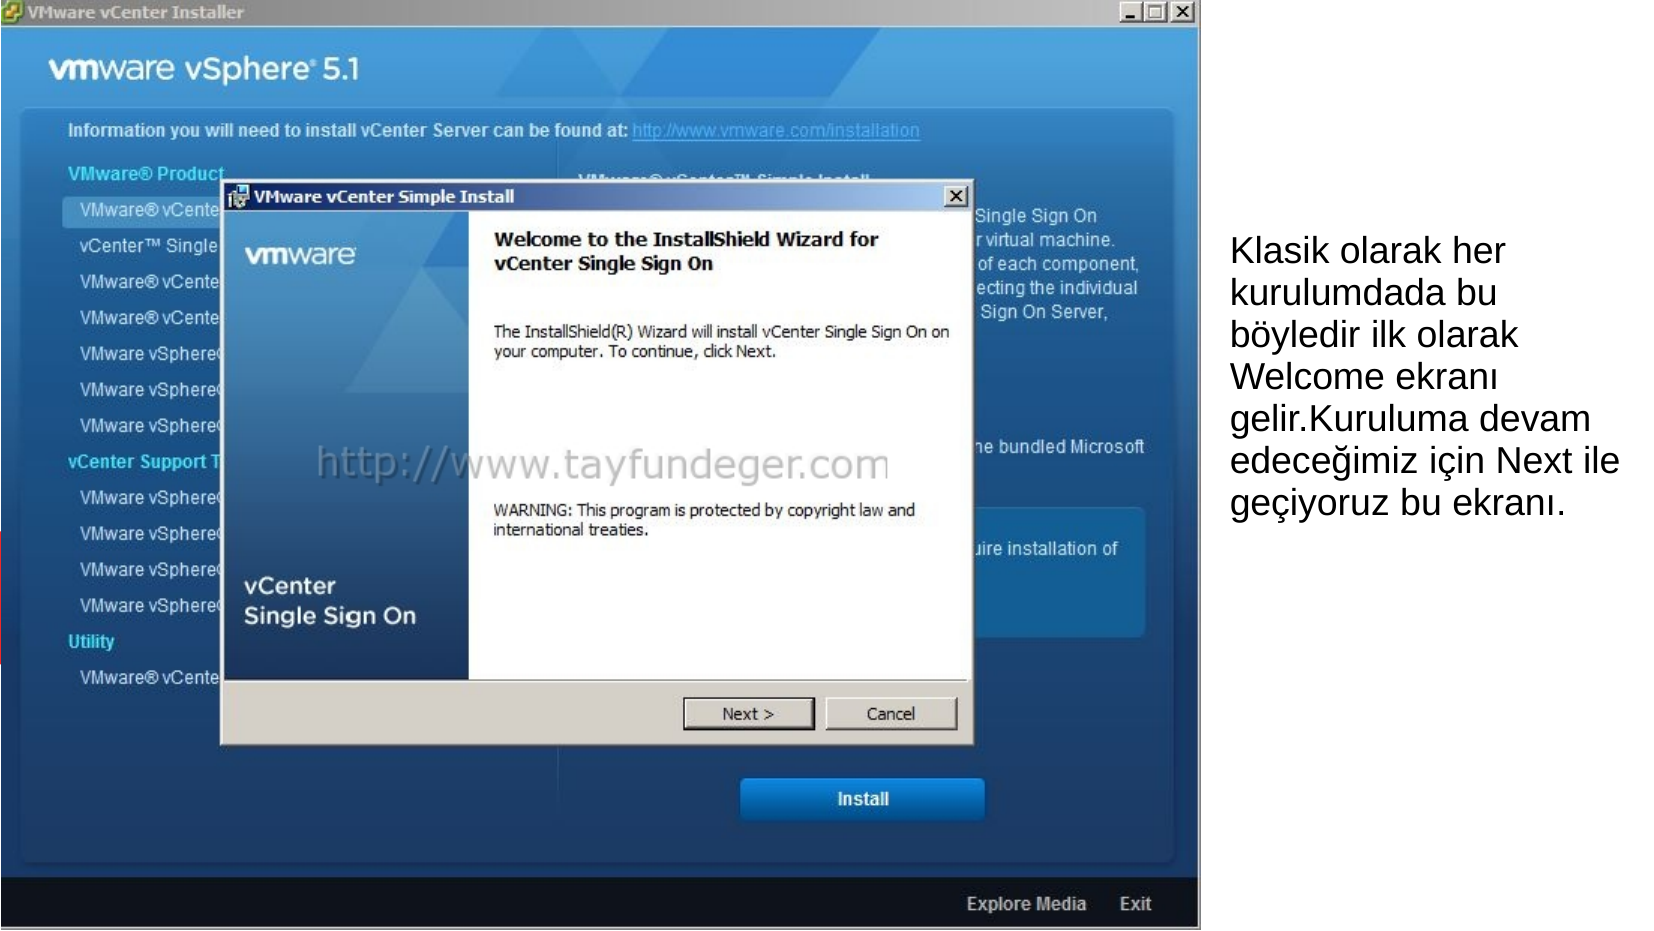

Klasik olarak her kurulumdada bu böyledir ilk olarak Welcome ekranı gelir.Kuruluma devam edeceğimiz için Next ile geçiyoruz bu ekranı.